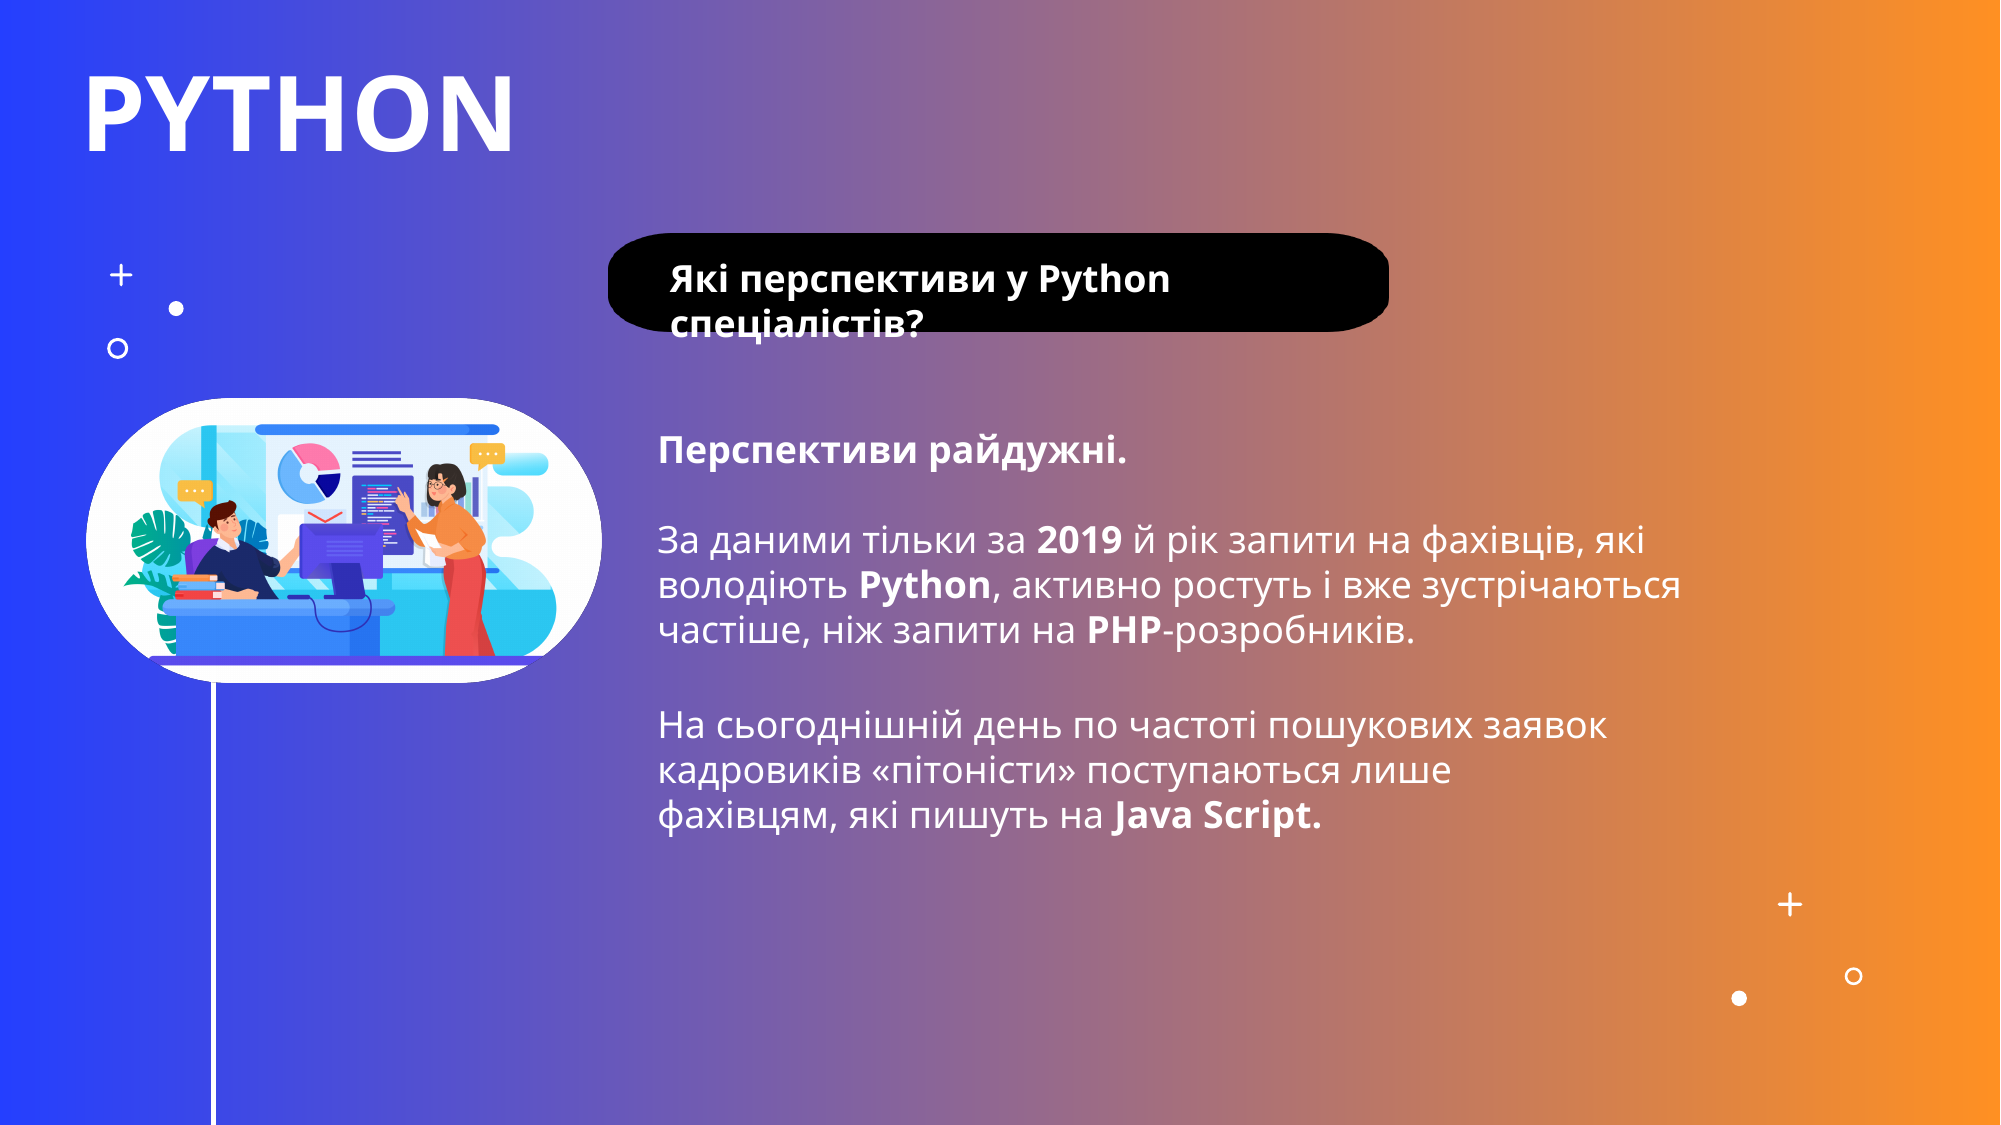

# Python
Які перспективи у Python спеціалістів?​
Перспективи райдужні.
За даними тільки за 2019 й рік запити на фахівців, які володіють Python, активно ростуть і вже зустрічаються частіше, ніж запити на PHP-розробників.
На сьогоднішній день по частоті пошукових заявок кадровиків «пітоністи» поступаються лише фахівцям, які пишуть на Java Script.